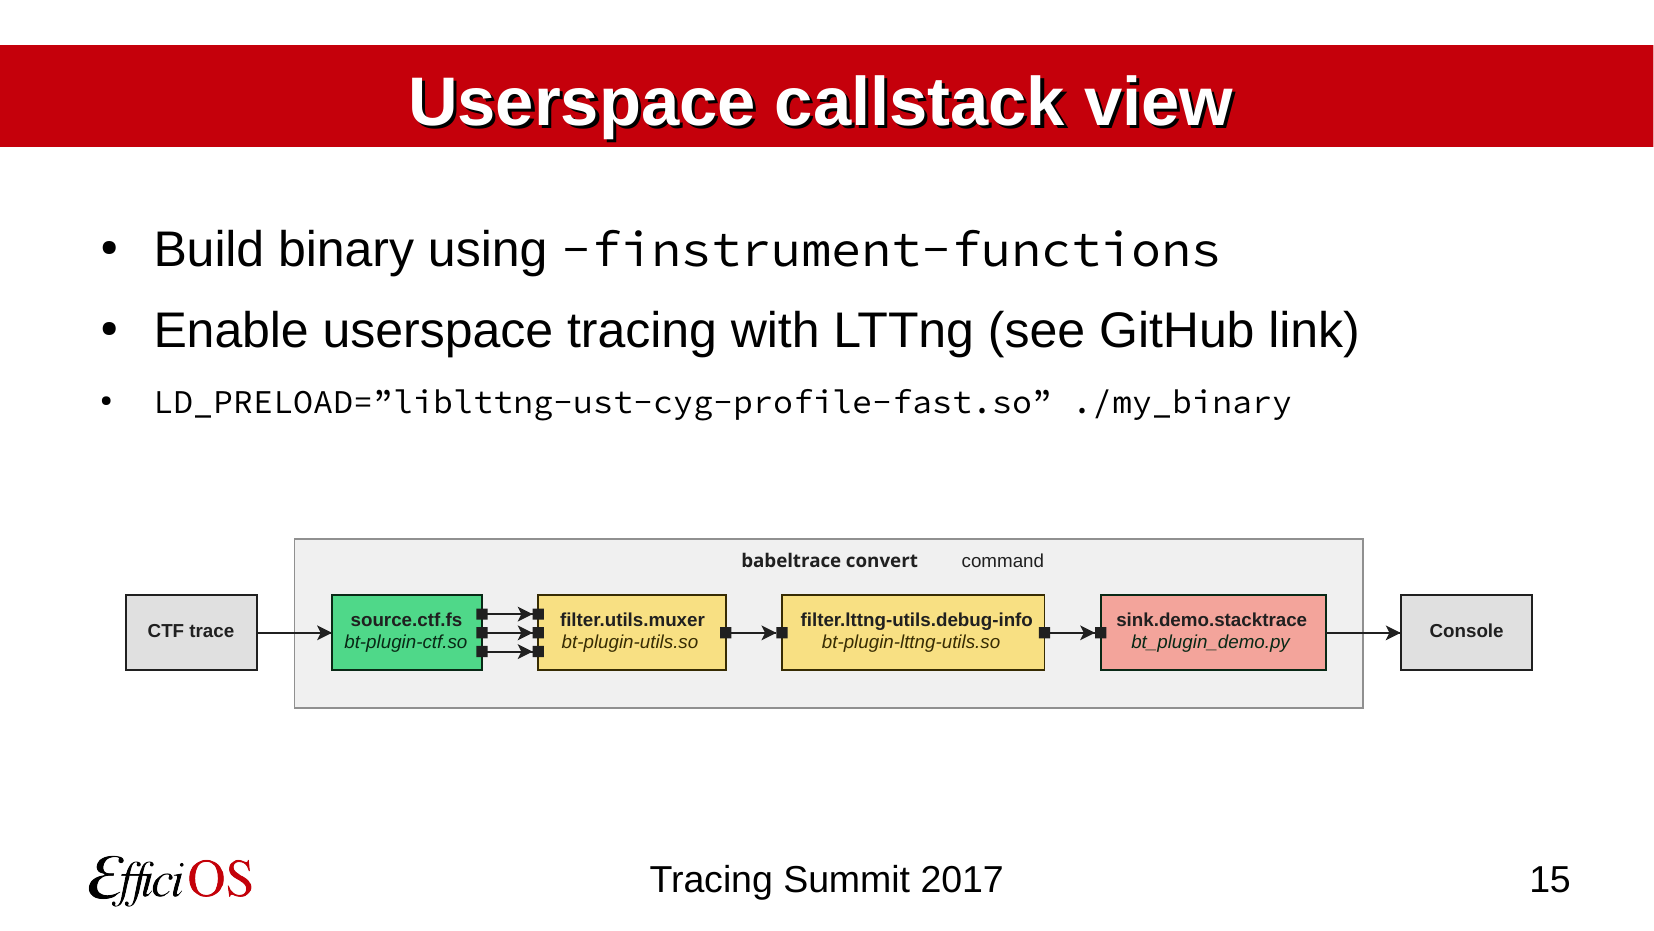

# Userspace callstack view
Build binary using -finstrument-functions
Enable userspace tracing with LTTng (see GitHub link)
LD_PRELOAD=”liblttng-ust-cyg-profile-fast.so” ./my_binary
Tracing Summit 2017
15